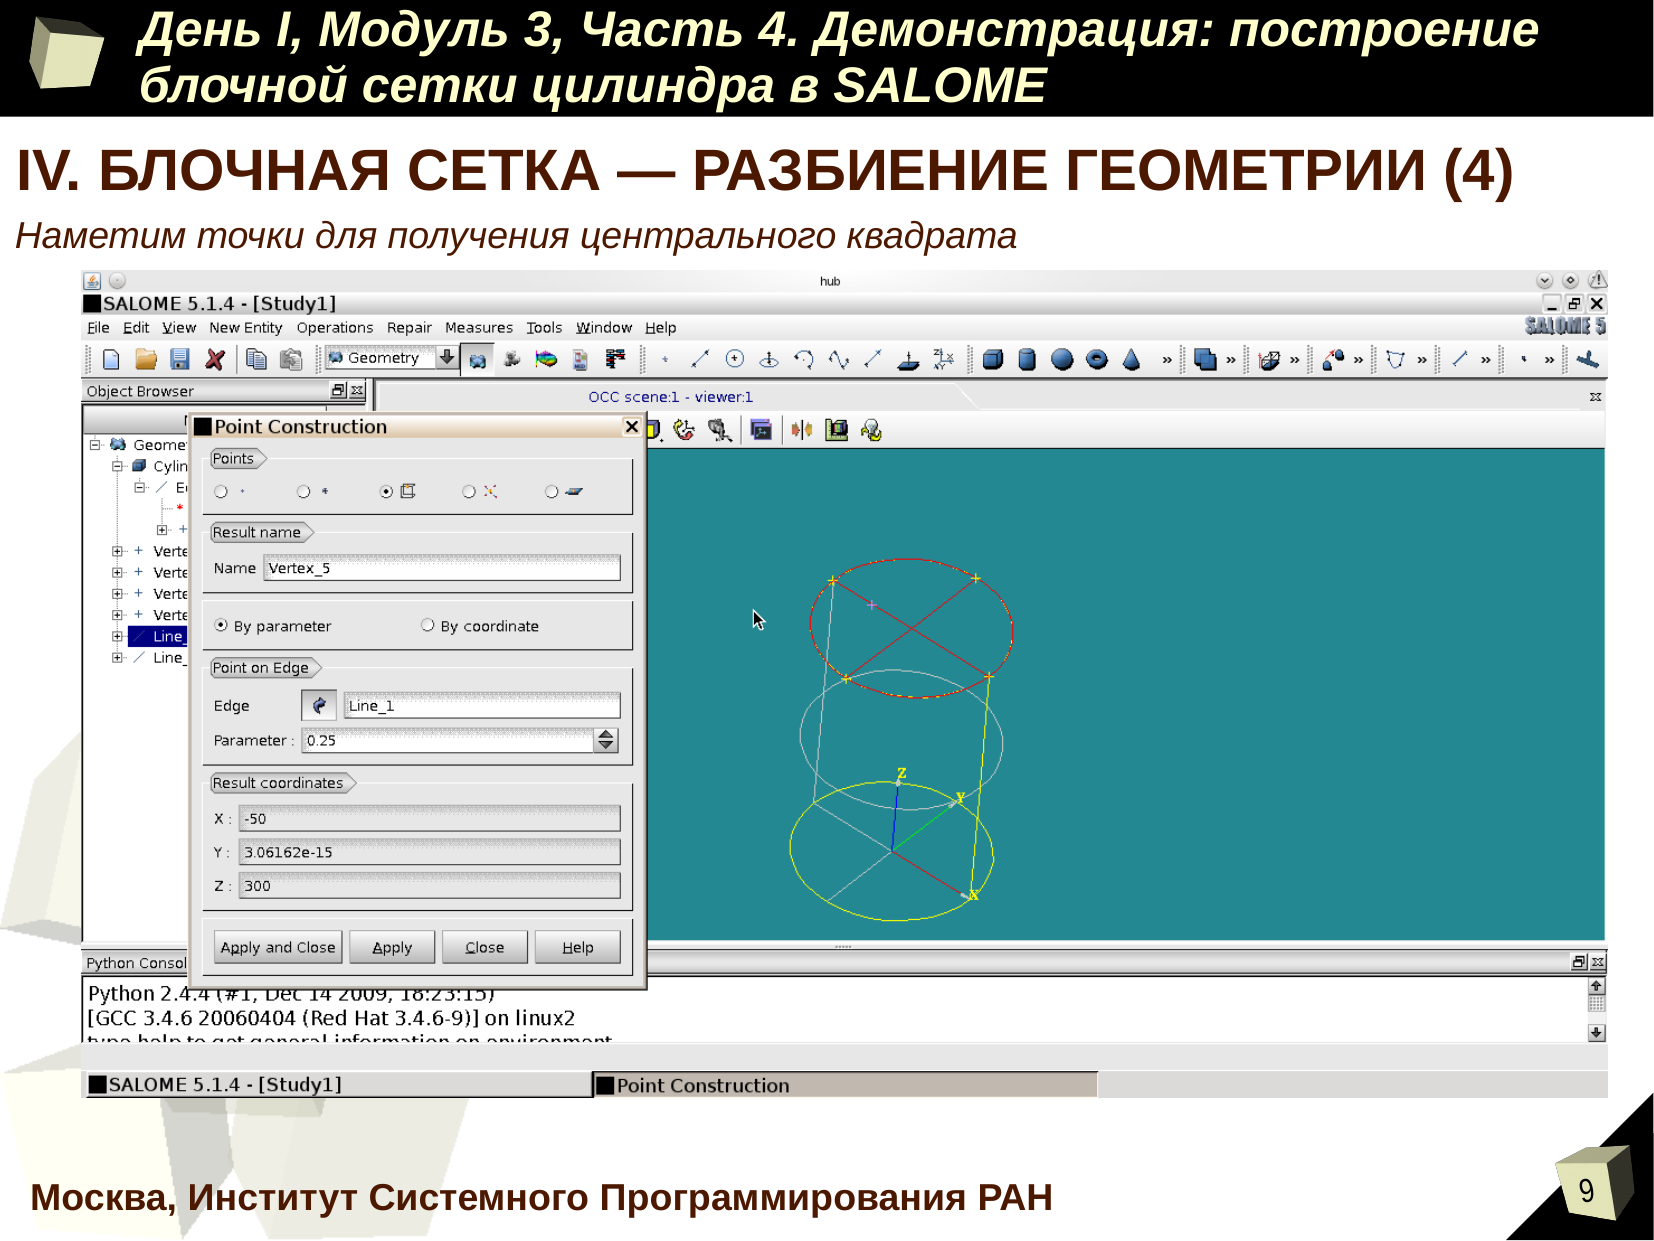

IV. БЛОЧНАЯ СЕТКА — РАЗБИЕНИЕ ГЕОМЕТРИИ (4)
Наметим точки для получения центрального квадрата